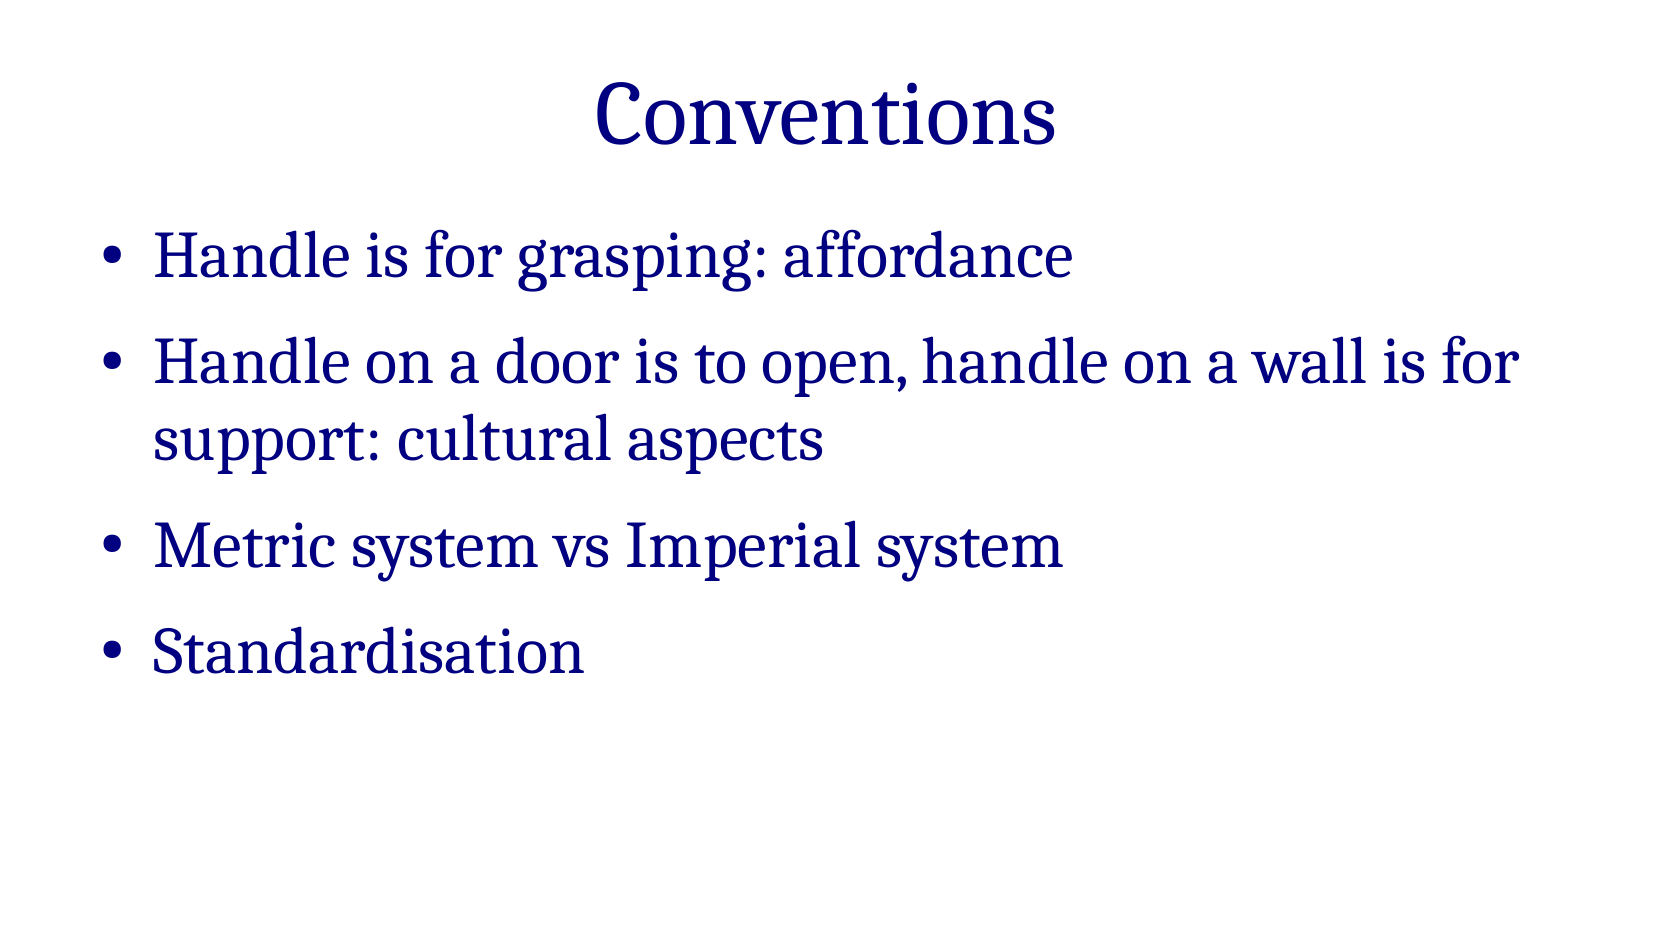

# Conventions
Handle is for grasping: affordance
Handle on a door is to open, handle on a wall is for support: cultural aspects
Metric system vs Imperial system
Standardisation